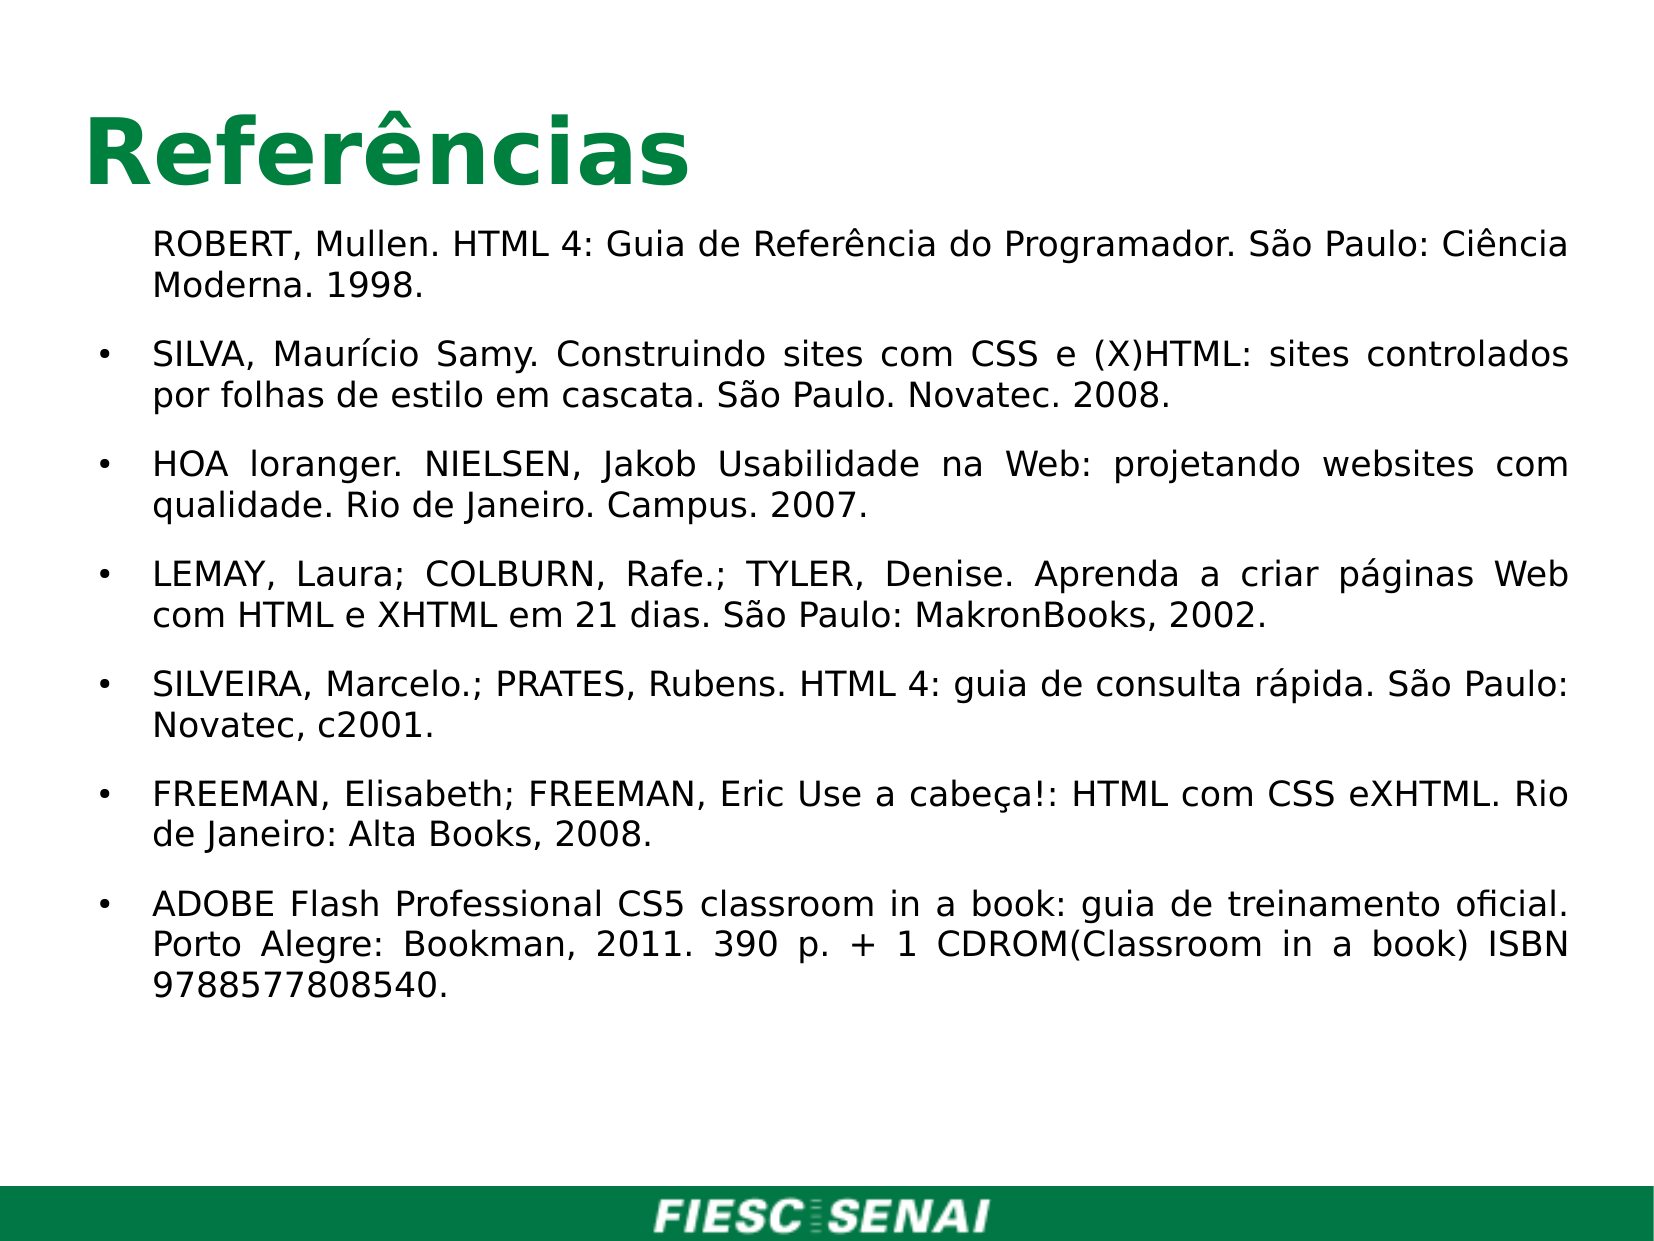

# Referências
ROBERT, Mullen. HTML 4: Guia de Referência do Programador. São Paulo: Ciência Moderna. 1998.
SILVA, Maurício Samy. Construindo sites com CSS e (X)HTML: sites controlados por folhas de estilo em cascata. São Paulo. Novatec. 2008.
HOA loranger. NIELSEN, Jakob Usabilidade na Web: projetando websites com qualidade. Rio de Janeiro. Campus. 2007.
LEMAY, Laura; COLBURN, Rafe.; TYLER, Denise. Aprenda a criar páginas Web com HTML e XHTML em 21 dias. São Paulo: MakronBooks, 2002.
SILVEIRA, Marcelo.; PRATES, Rubens. HTML 4: guia de consulta rápida. São Paulo: Novatec, c2001.
FREEMAN, Elisabeth; FREEMAN, Eric Use a cabeça!: HTML com CSS eXHTML. Rio de Janeiro: Alta Books, 2008.
ADOBE Flash Professional CS5 classroom in a book: guia de treinamento oficial. Porto Alegre: Bookman, 2011. 390 p. + 1 CDROM(Classroom in a book) ISBN 9788577808540.